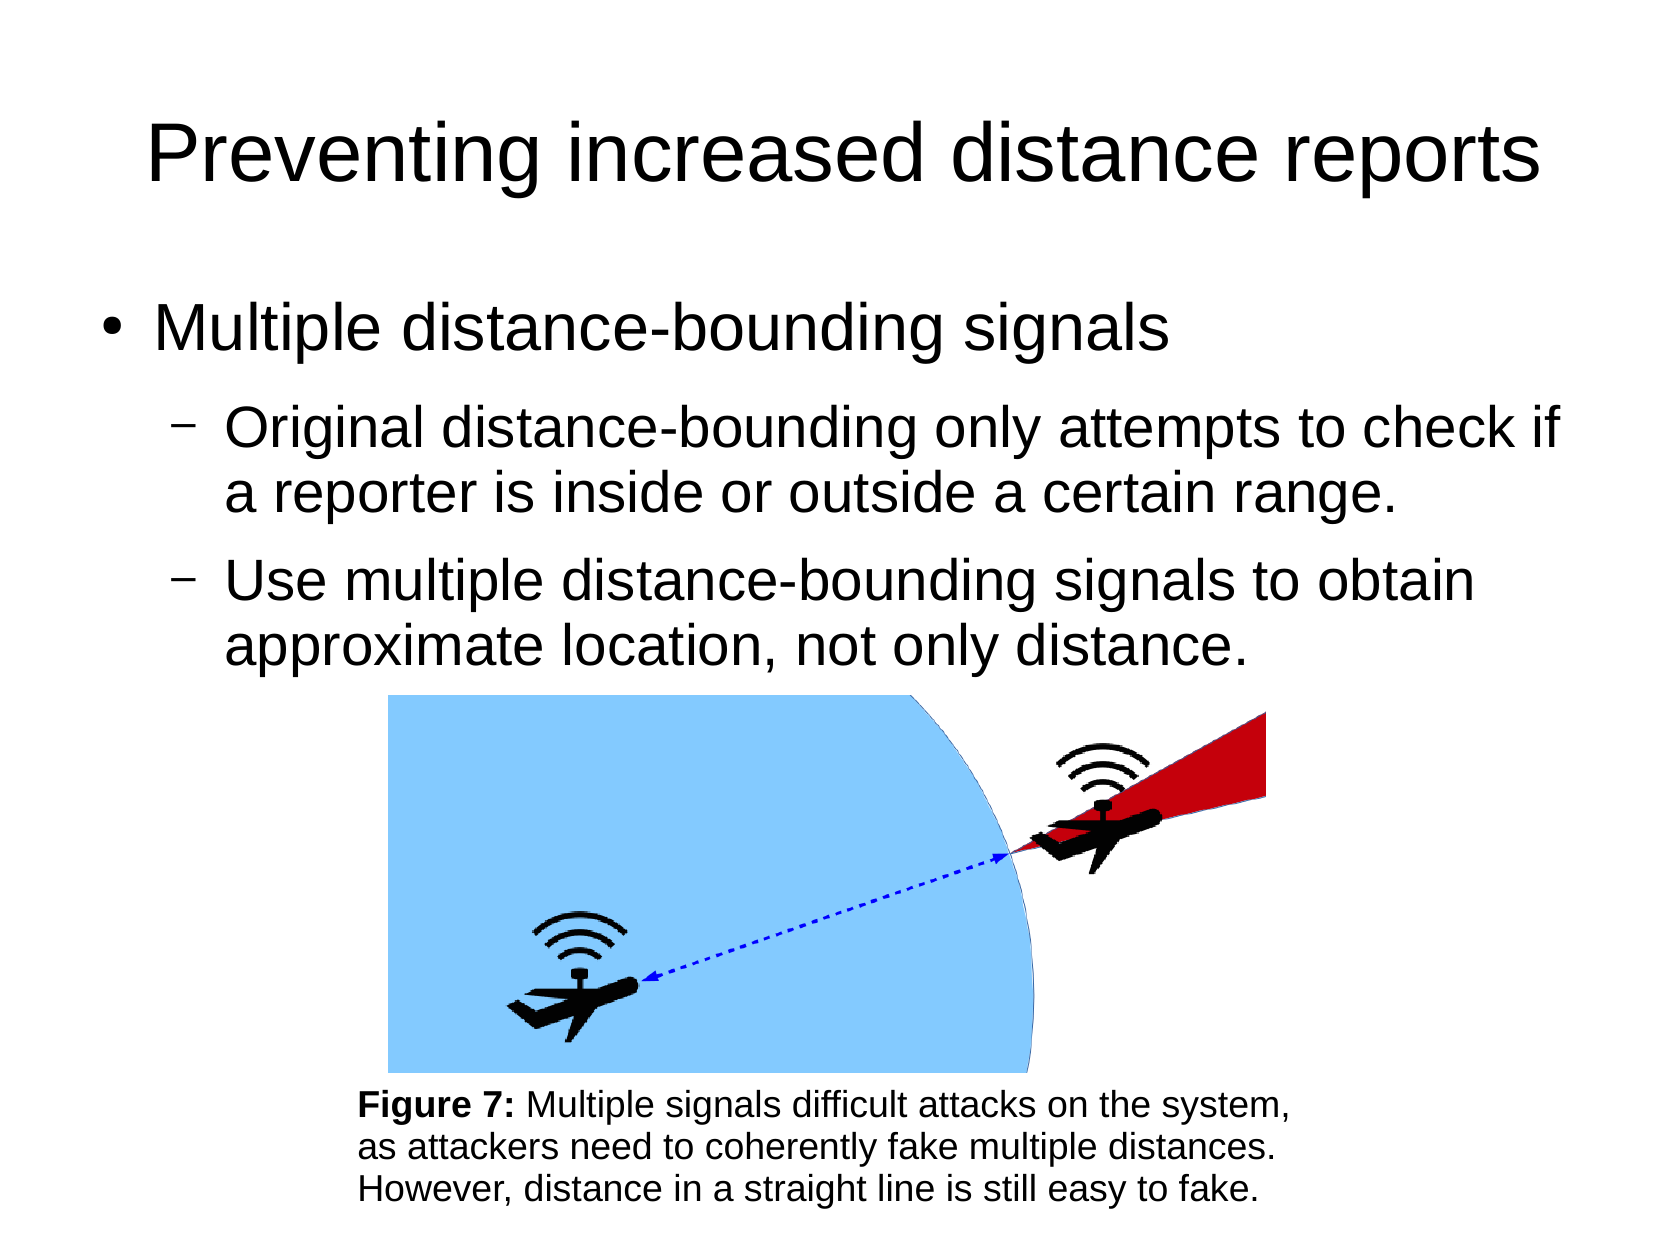

# Preventing increased distance reports
Multiple distance-bounding signals
Original distance-bounding only attempts to check if a reporter is inside or outside a certain range.
Use multiple distance-bounding signals to obtain approximate location, not only distance.
Figure 7: Multiple signals difficult attacks on the system, as attackers need to coherently fake multiple distances. However, distance in a straight line is still easy to fake.